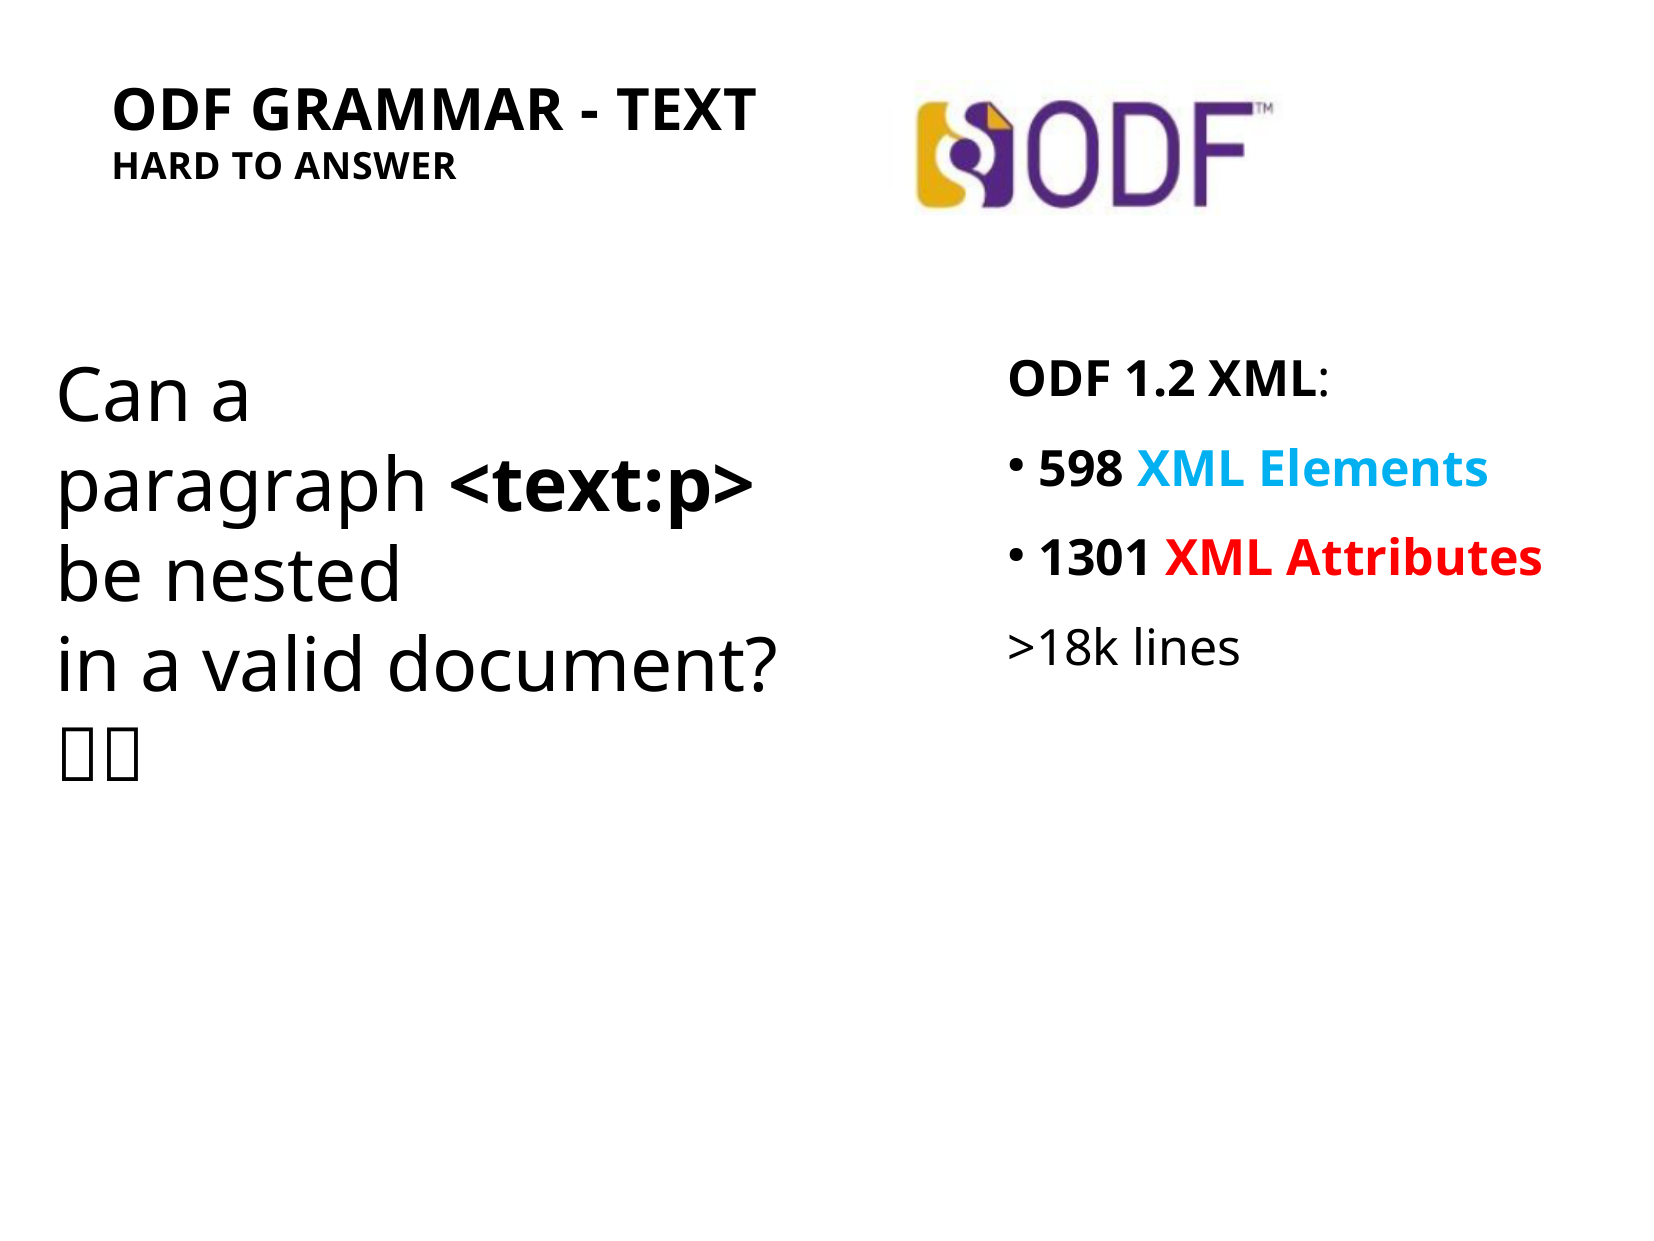

# ODF GrammaR - text hard to Answer
Can a
paragraph <text:p>
be nested
in a valid document?
🤔🙄
ODF 1.2 XML:
 598 XML Elements
 1301 XML Attributes
>18k lines